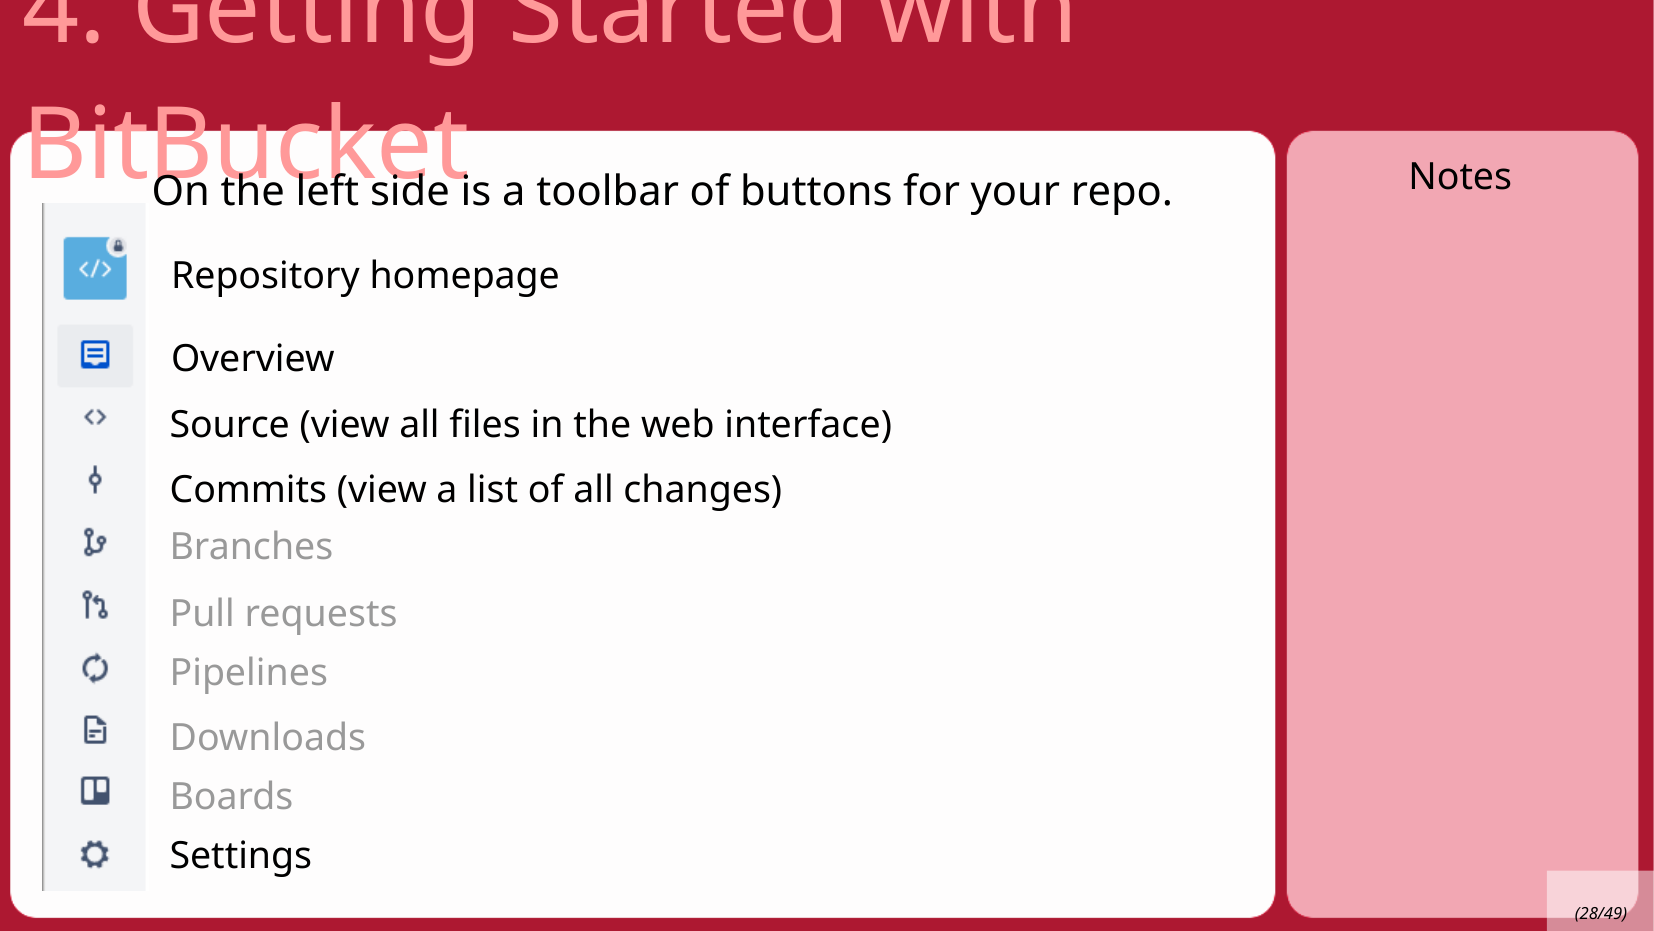

# 4. Getting Started with BitBucket
Notes
On the left side is a toolbar of buttons for your repo.
Repository homepage
Overview
Source (view all files in the web interface)
Commits (view a list of all changes)
Branches
Pull requests
Pipelines
Downloads
Boards
Settings